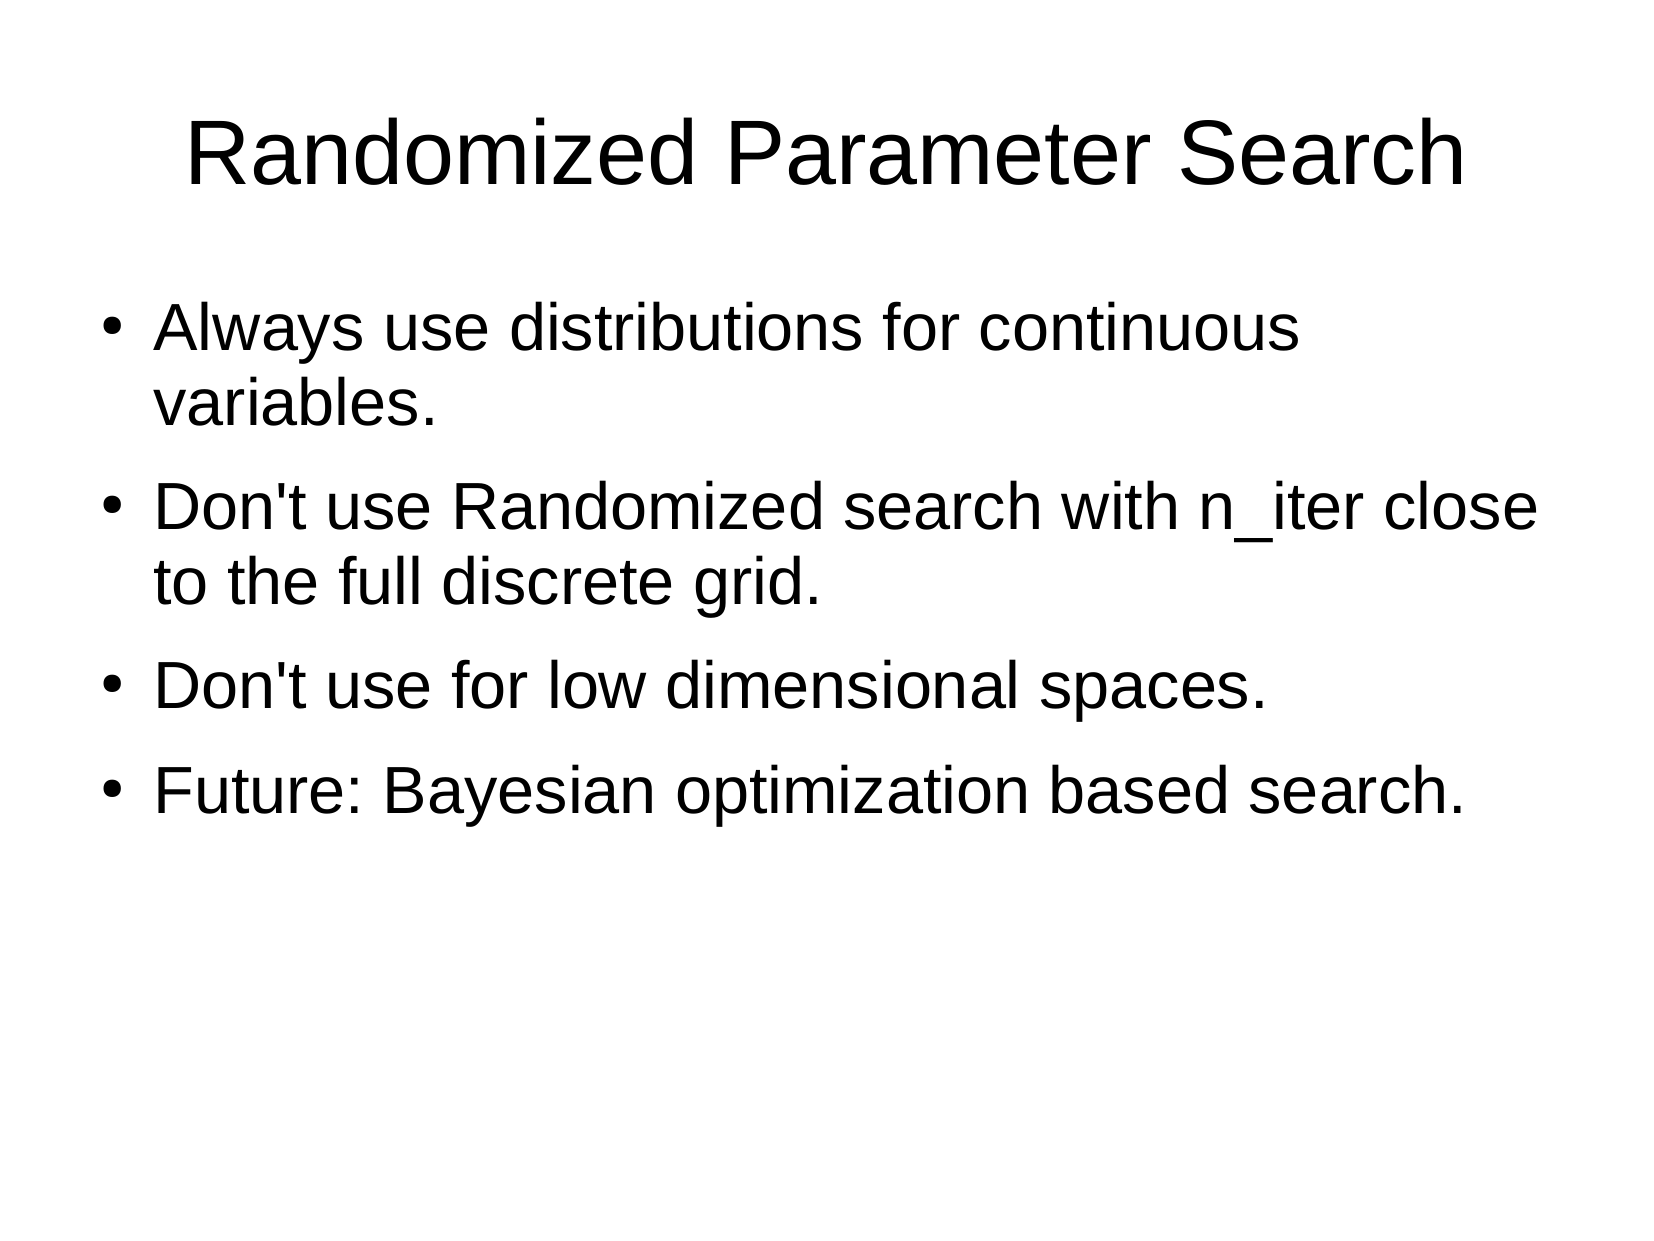

# Randomized Parameter Search
Always use distributions for continuous variables.
Don't use Randomized search with n_iter close to the full discrete grid.
Don't use for low dimensional spaces.
Future: Bayesian optimization based search.